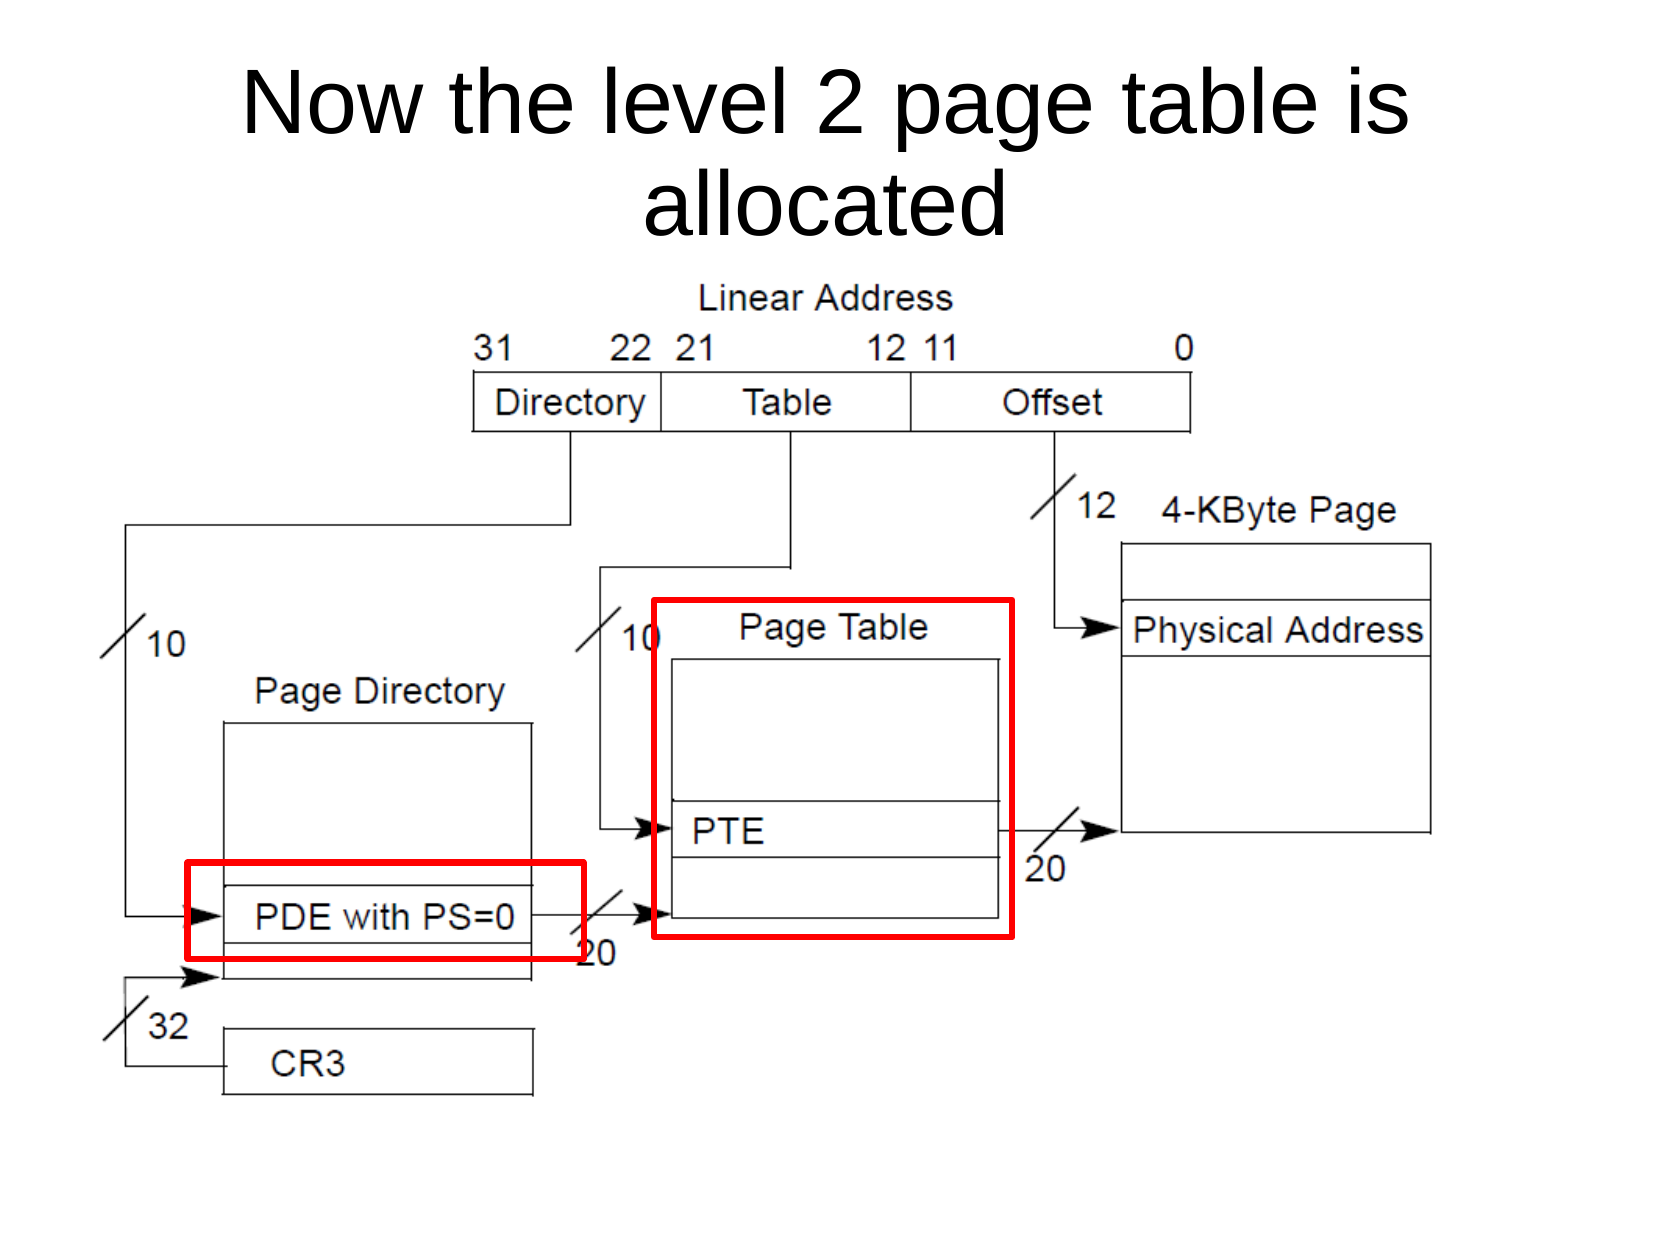

# Now the level 2 page table is allocated